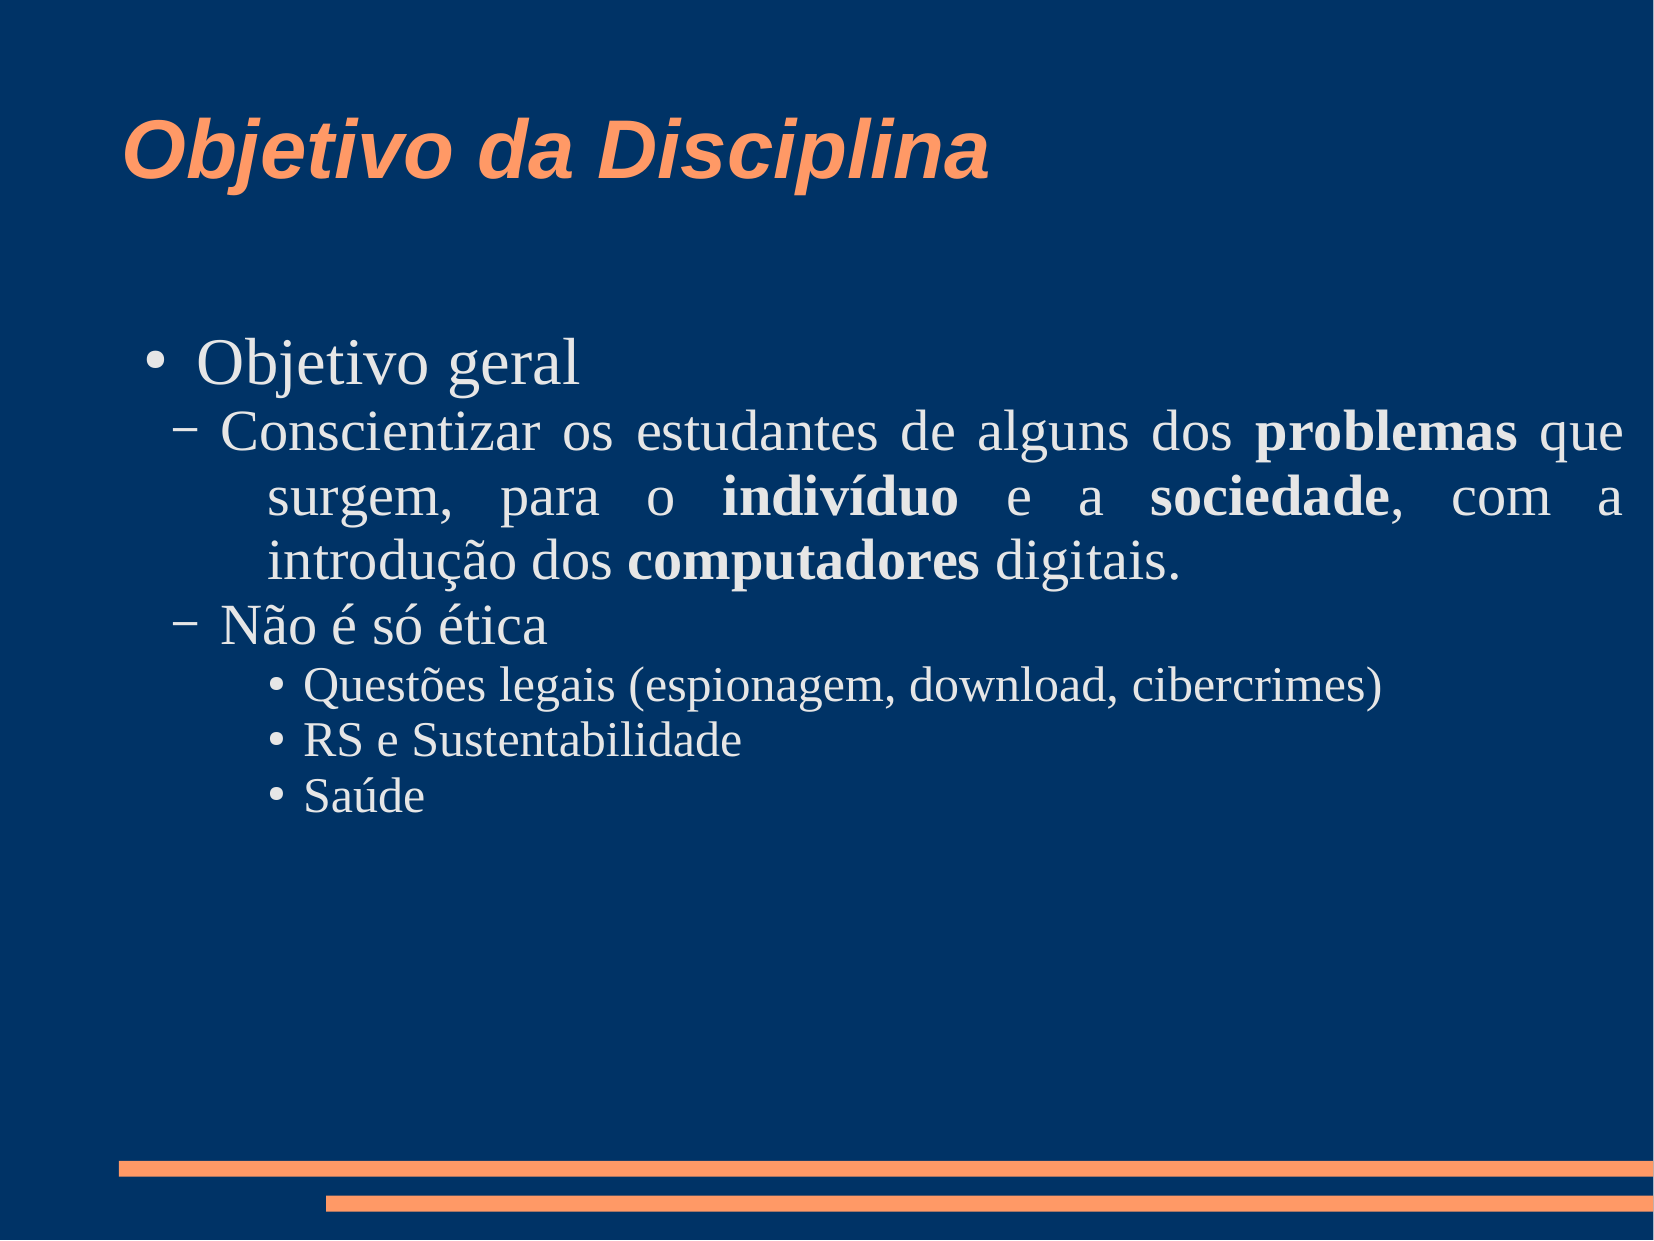

# Objetivo da Disciplina
Objetivo geral
Conscientizar os estudantes de alguns dos problemas que surgem, para o indivíduo e a sociedade, com a introdução dos computadores digitais.
Não é só ética
Questões legais (espionagem, download, cibercrimes)
RS e Sustentabilidade
Saúde